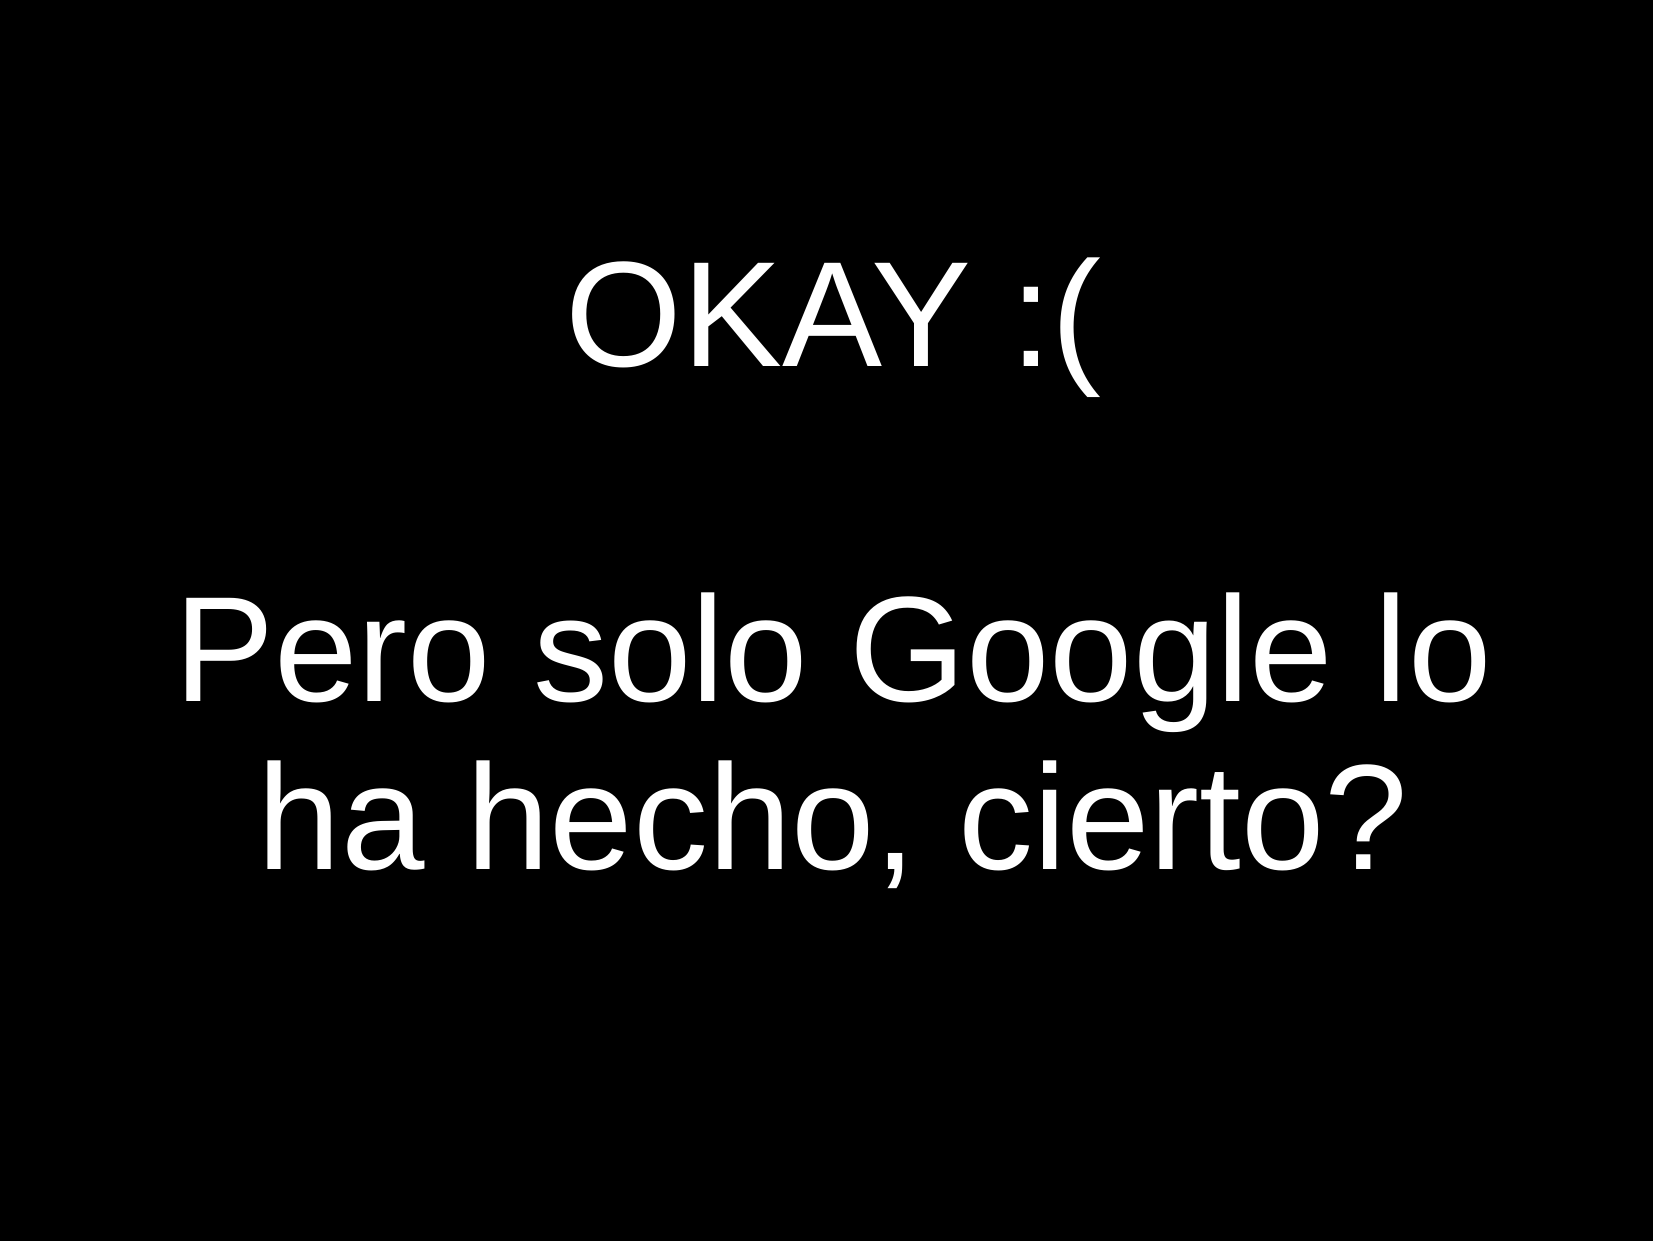

# OKAY :( Pero solo Google lo ha hecho, cierto?